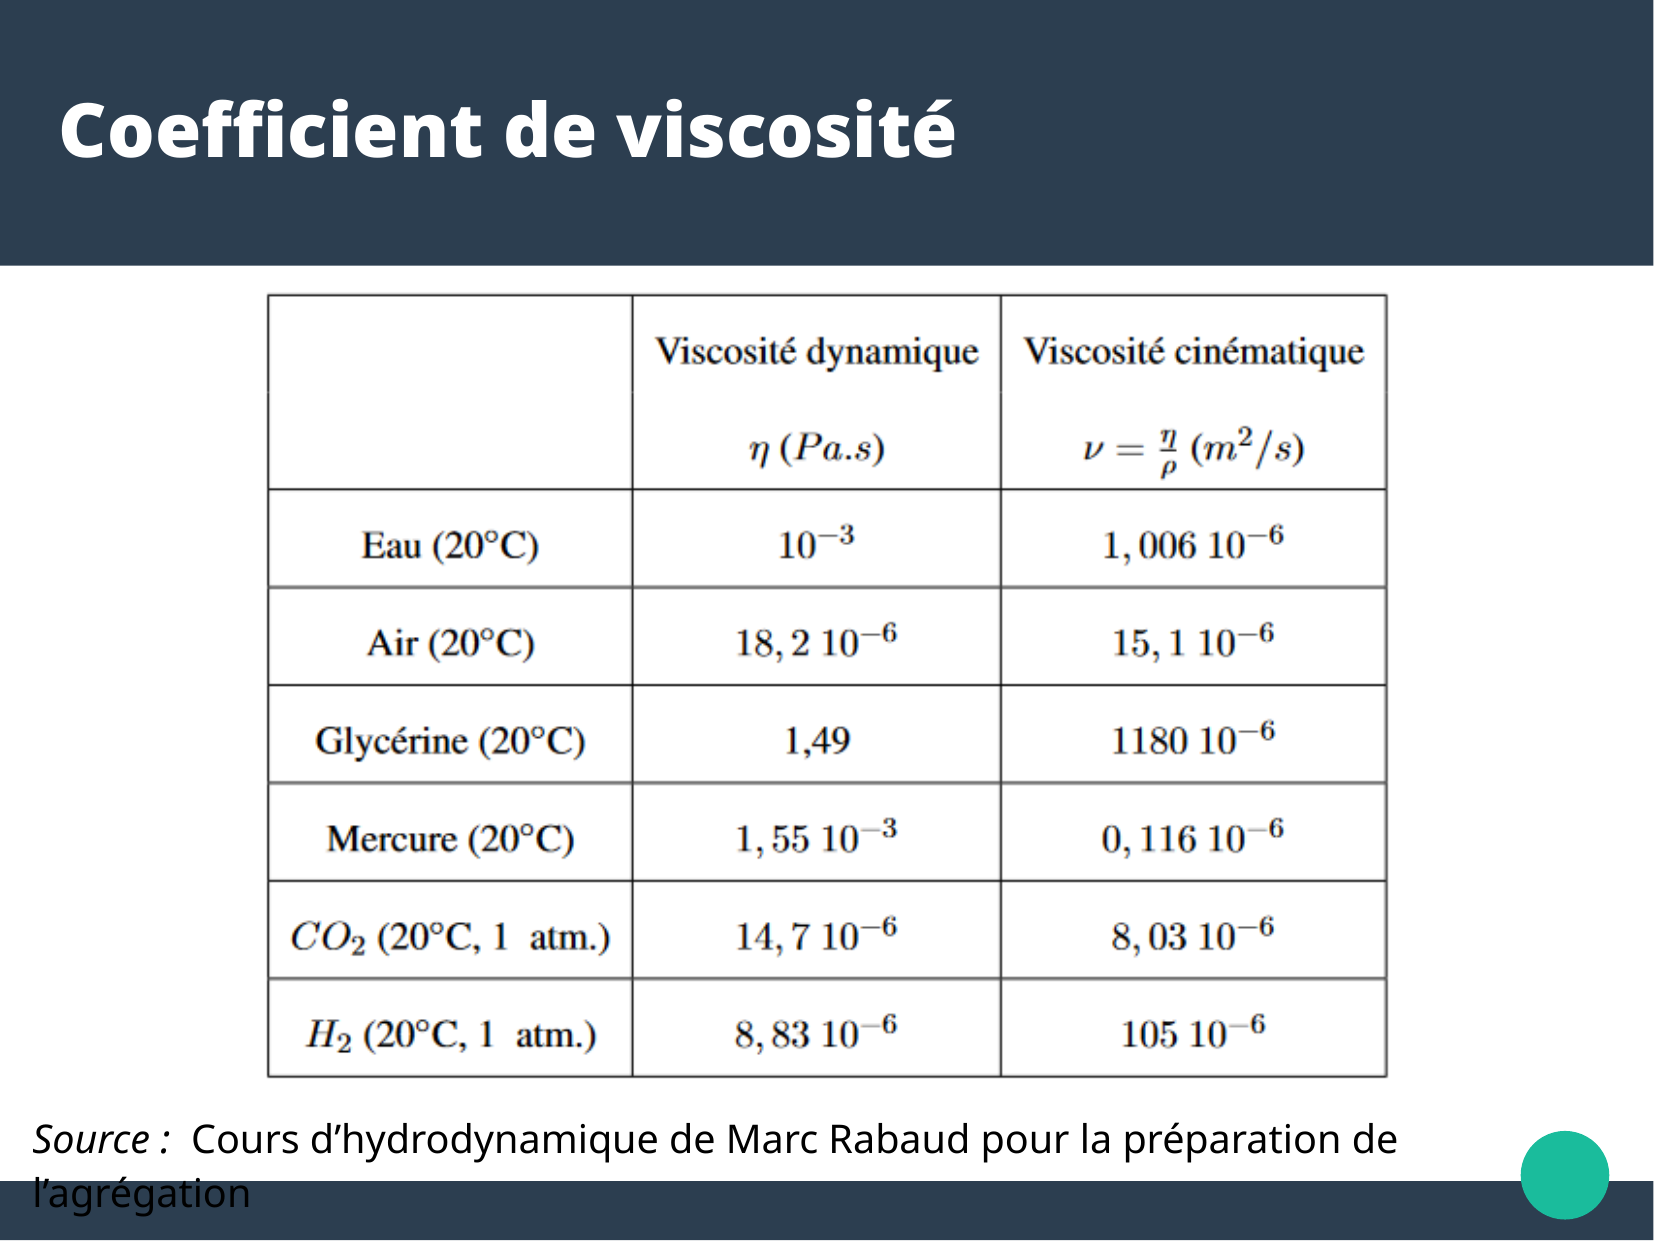

# Coefficient de viscosité
Source : Cours d’hydrodynamique de Marc Rabaud pour la préparation de l’agrégation